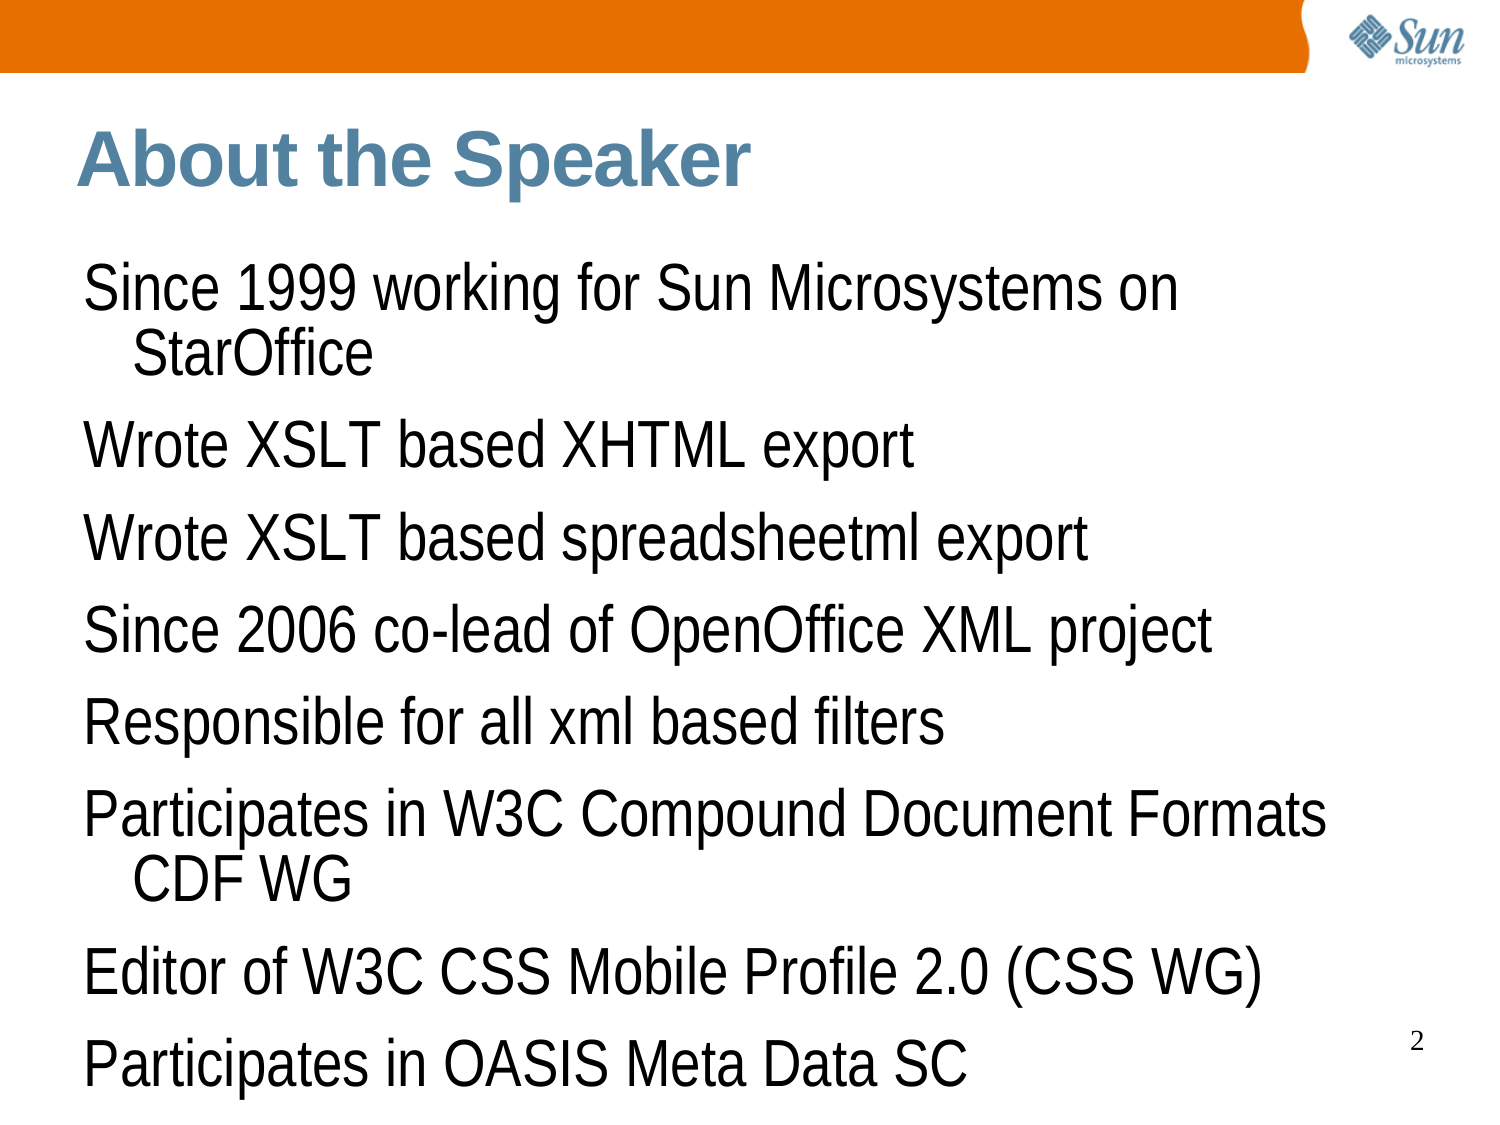

# About the Speaker
Since 1999 working for Sun Microsystems on StarOffice
Wrote XSLT based XHTML export
Wrote XSLT based spreadsheetml export
Since 2006 co-lead of OpenOffice XML project
Responsible for all xml based filters
Participates in W3C Compound Document Formats CDF WG
Editor of W3C CSS Mobile Profile 2.0 (CSS WG)
Participates in OASIS Meta Data SC
2